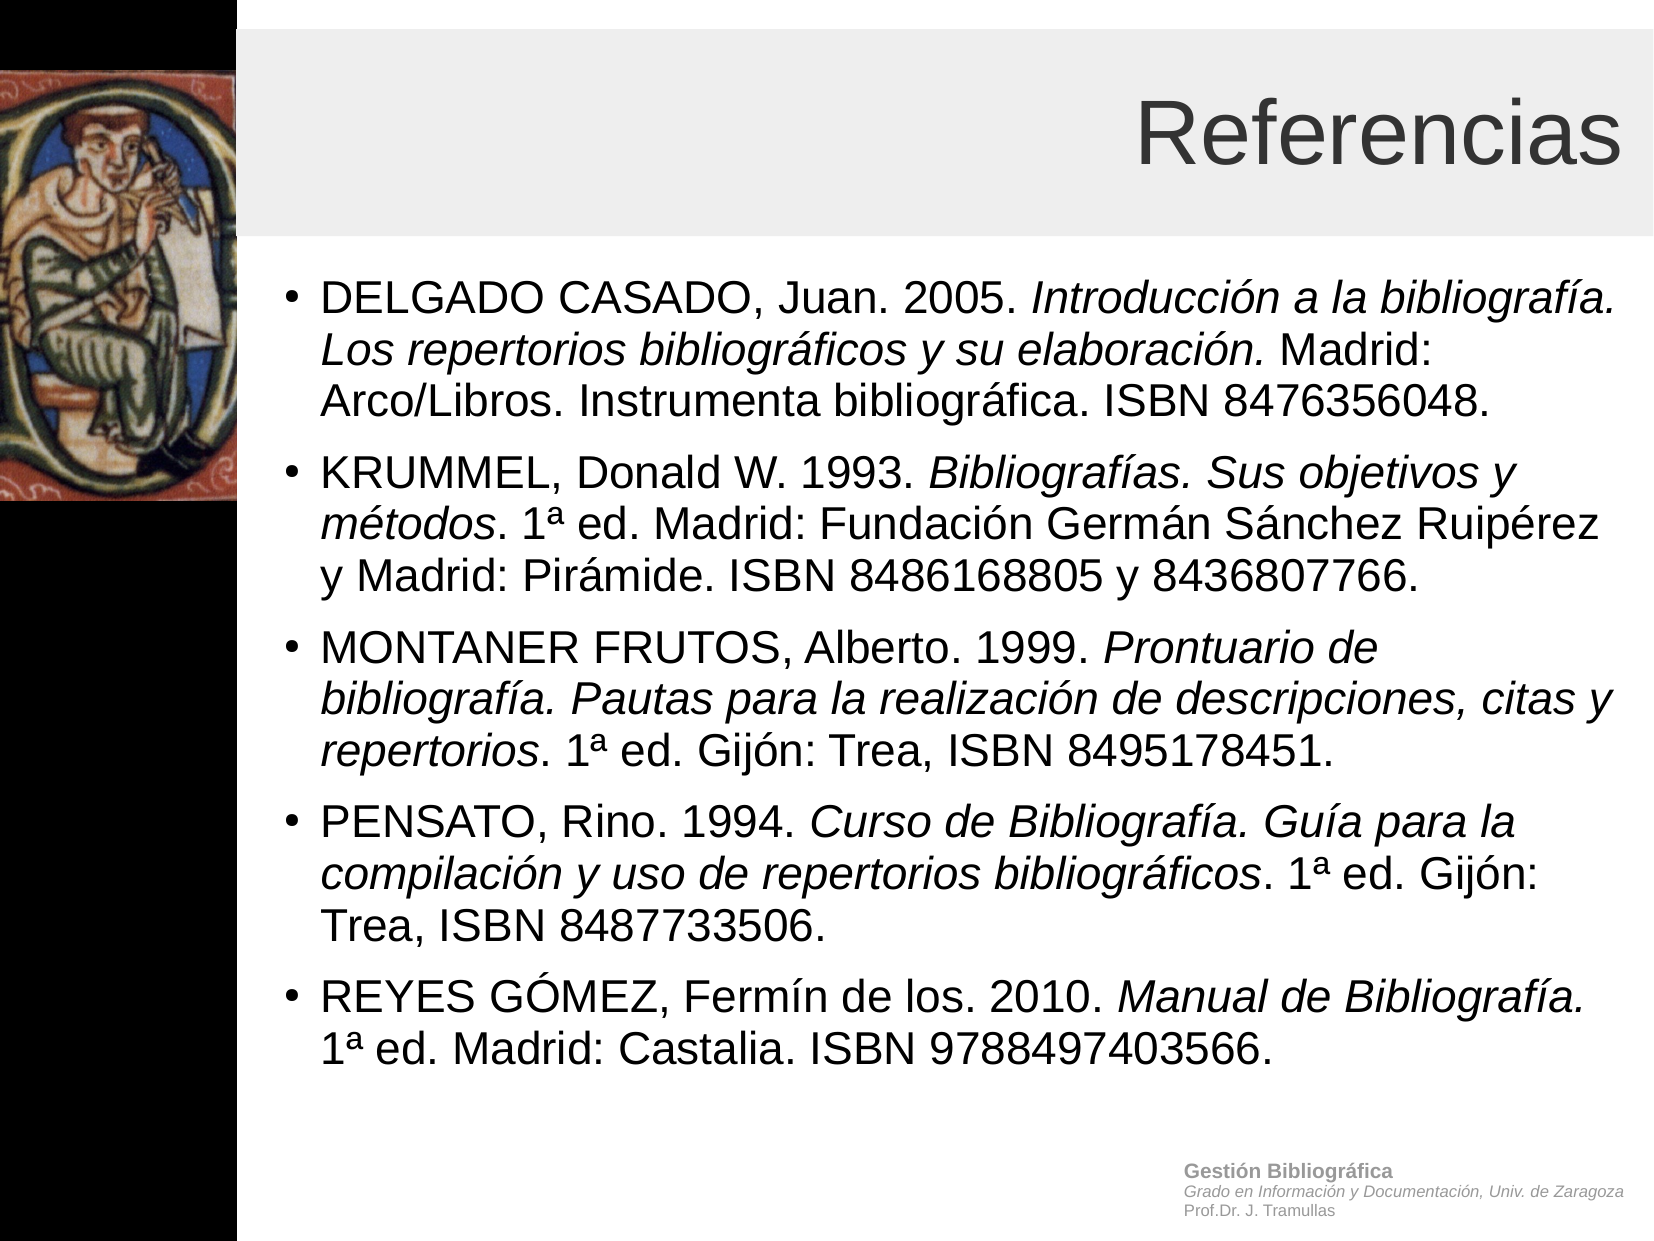

# Referencias
DELGADO CASADO, Juan. 2005. Introducción a la bibliografía. Los repertorios bibliográficos y su elaboración. Madrid: Arco/Libros. Instrumenta bibliográfica. ISBN 8476356048.
KRUMMEL, Donald W. 1993. Bibliografías. Sus objetivos y métodos. 1ª ed. Madrid: Fundación Germán Sánchez Ruipérez y Madrid: Pirámide. ISBN 8486168805 y 8436807766.
MONTANER FRUTOS, Alberto. 1999. Prontuario de bibliografía. Pautas para la realización de descripciones, citas y repertorios. 1ª ed. Gijón: Trea, ISBN 8495178451.
PENSATO, Rino. 1994. Curso de Bibliografía. Guía para la compilación y uso de repertorios bibliográficos. 1ª ed. Gijón: Trea, ISBN 8487733506.
REYES GÓMEZ, Fermín de los. 2010. Manual de Bibliografía. 1ª ed. Madrid: Castalia. ISBN 9788497403566.